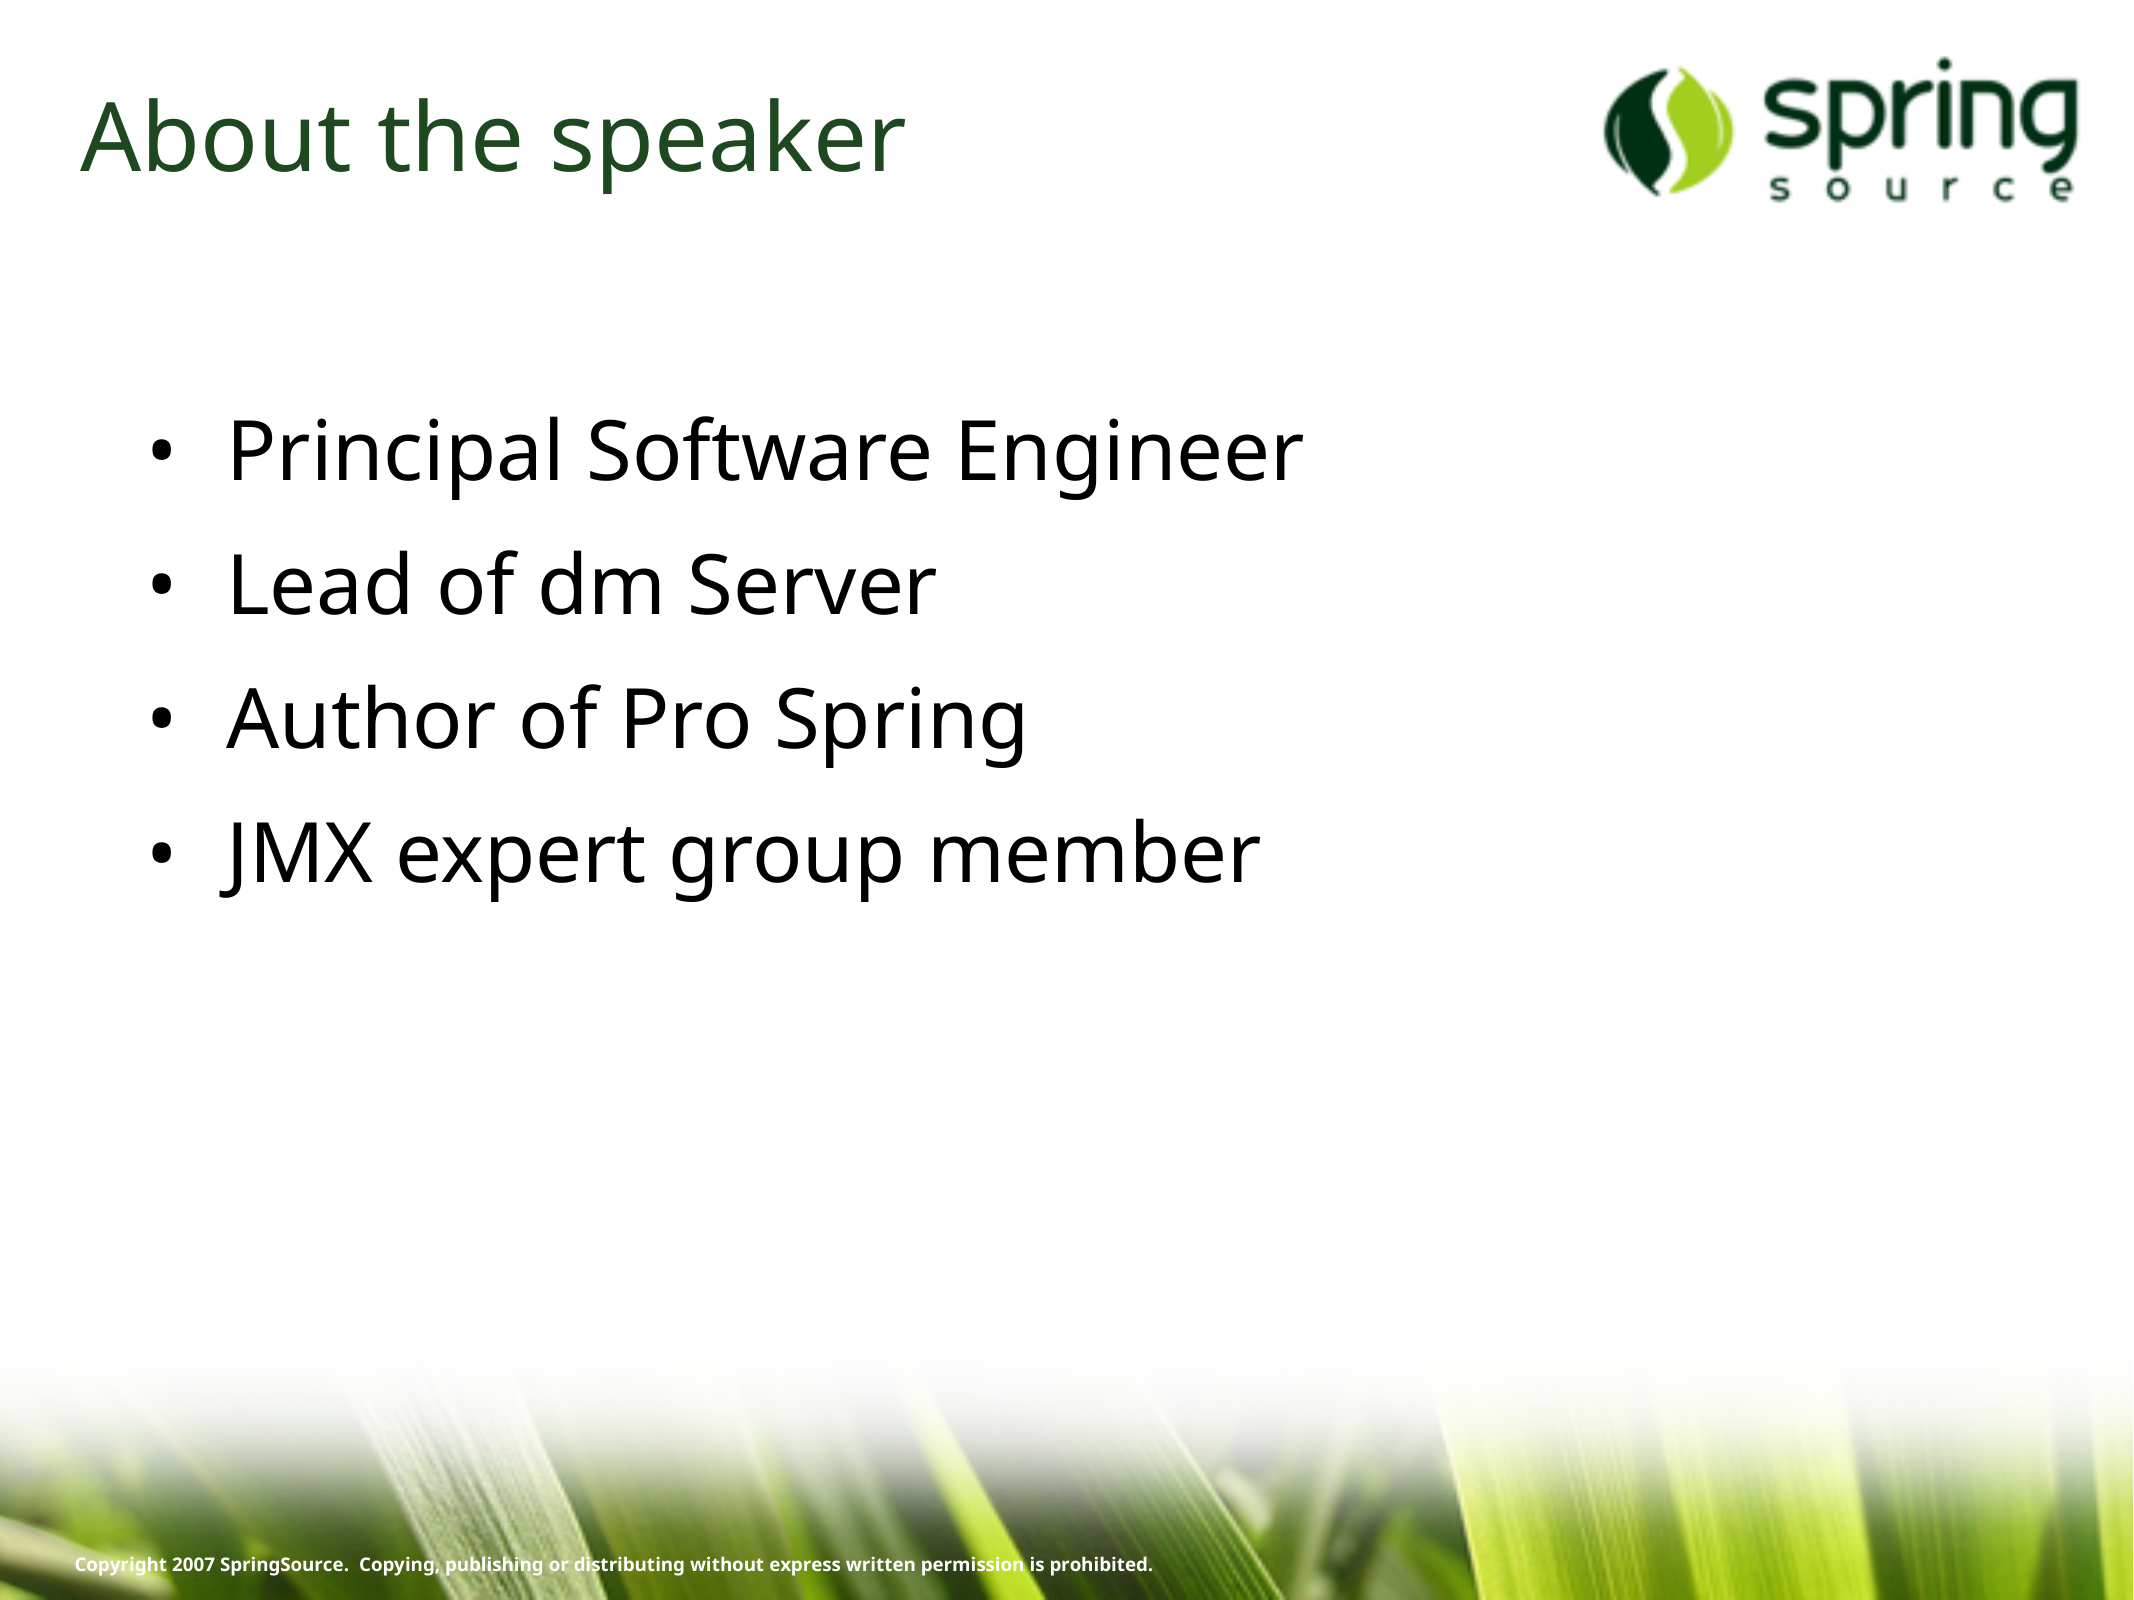

# About the speaker
Principal Software Engineer
Lead of dm Server
Author of Pro Spring
JMX expert group member